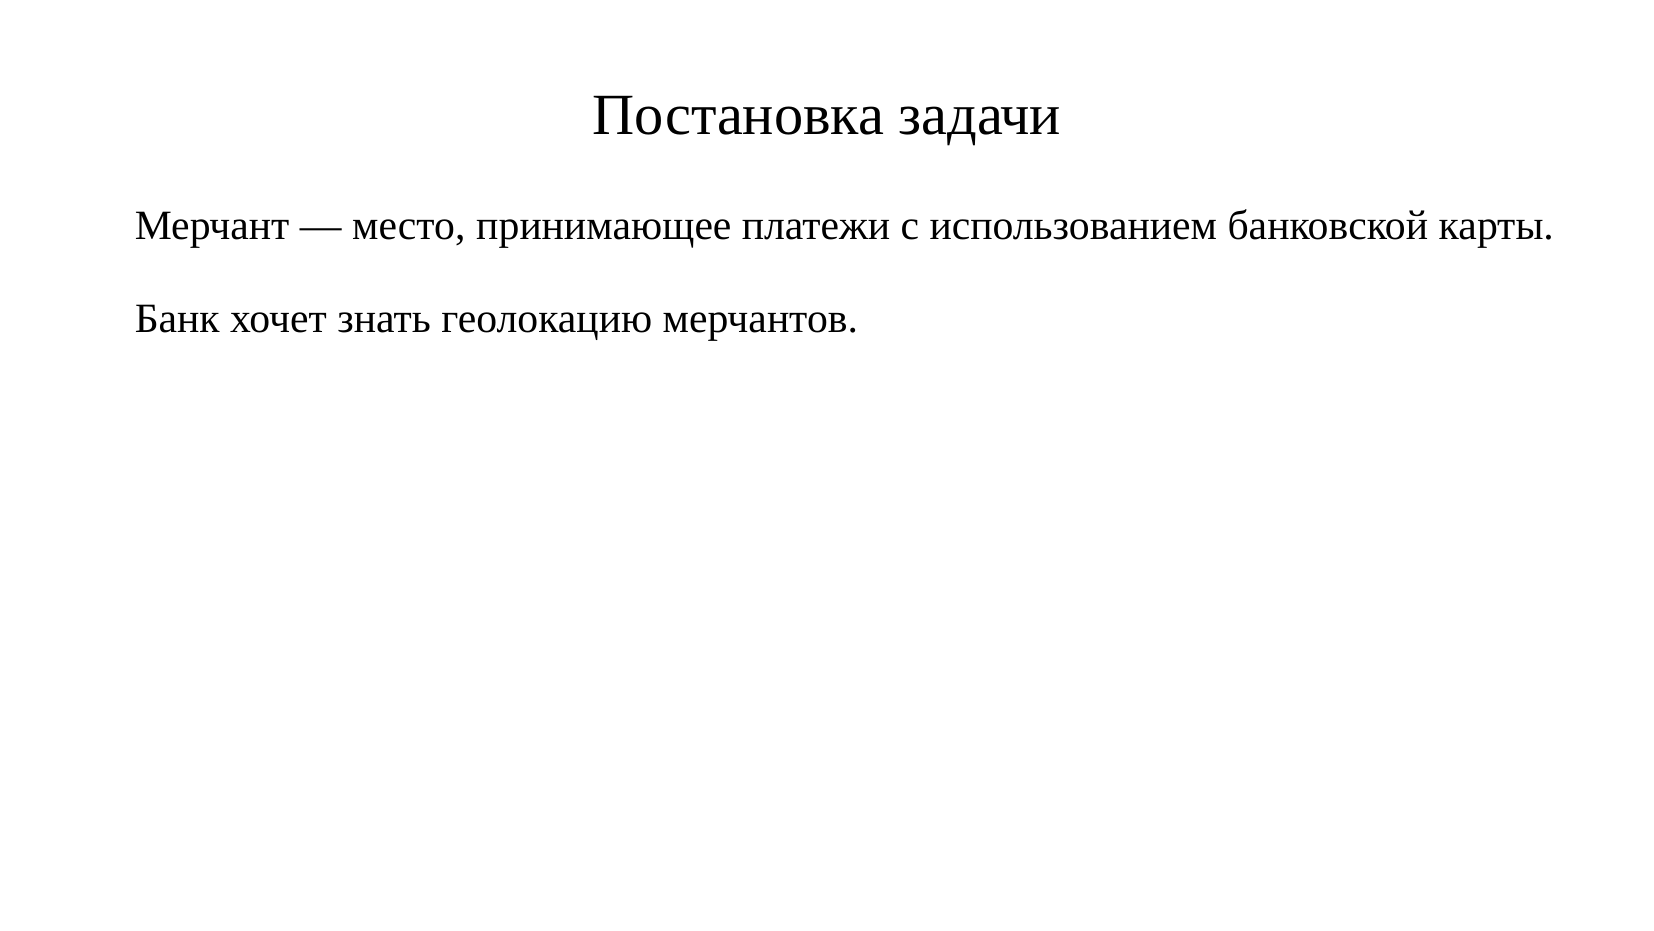

Постановка задачи
Мерчант — место, принимающее платежи с использованием банковской карты.
Банк хочет знать геолокацию мерчантов.